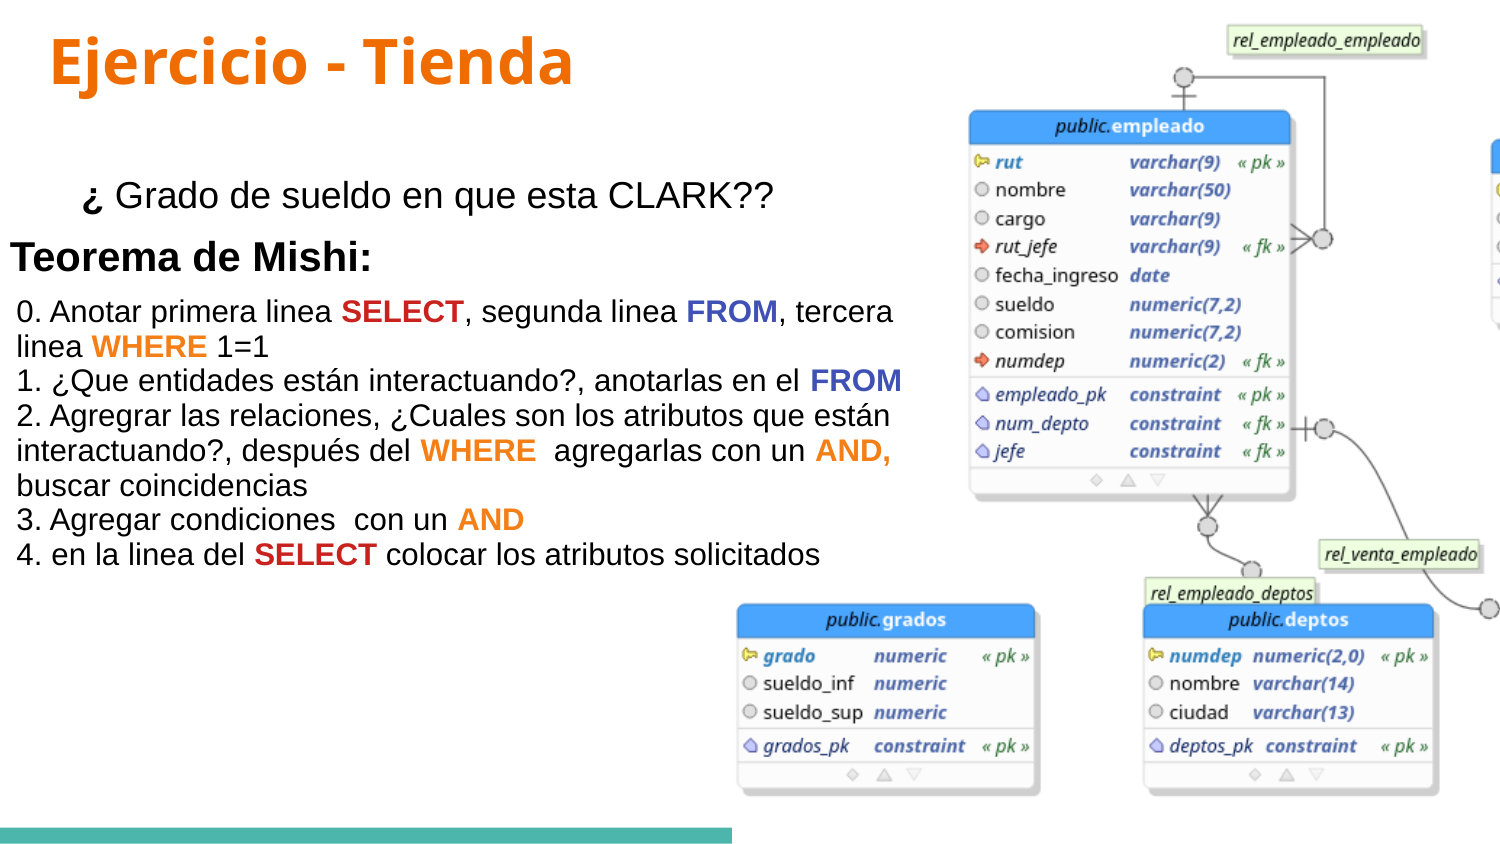

# Ejercicio - Tienda
¿ Grado de sueldo en que esta CLARK??
Teorema de Mishi:
0. Anotar primera linea SELECT, segunda linea FROM, tercera linea WHERE 1=1
1. ¿Que entidades están interactuando?, anotarlas en el FROM
2. Agregrar las relaciones, ¿Cuales son los atributos que están interactuando?, después del WHERE agregarlas con un AND, buscar coincidencias
3. Agregar condiciones con un AND
4. en la linea del SELECT colocar los atributos solicitados